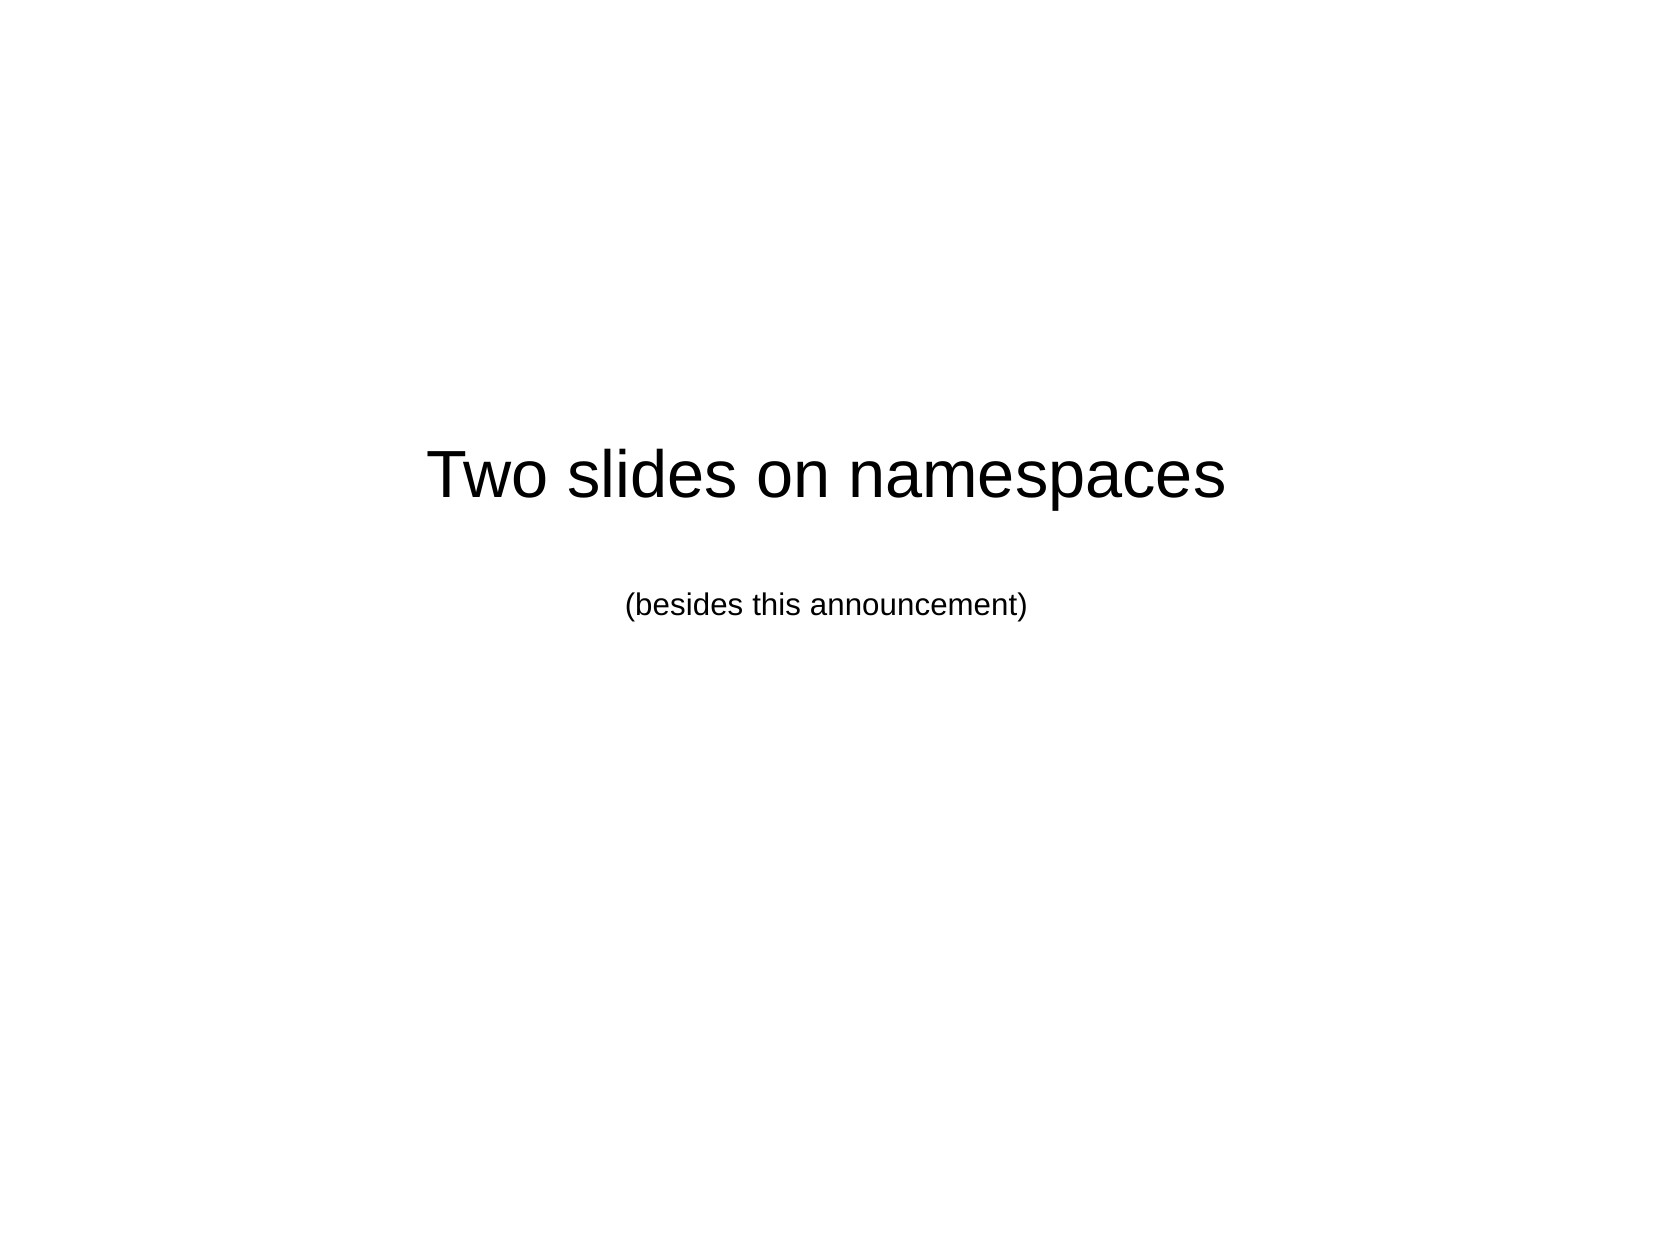

# Two slides on namespaces
(besides this announcement)